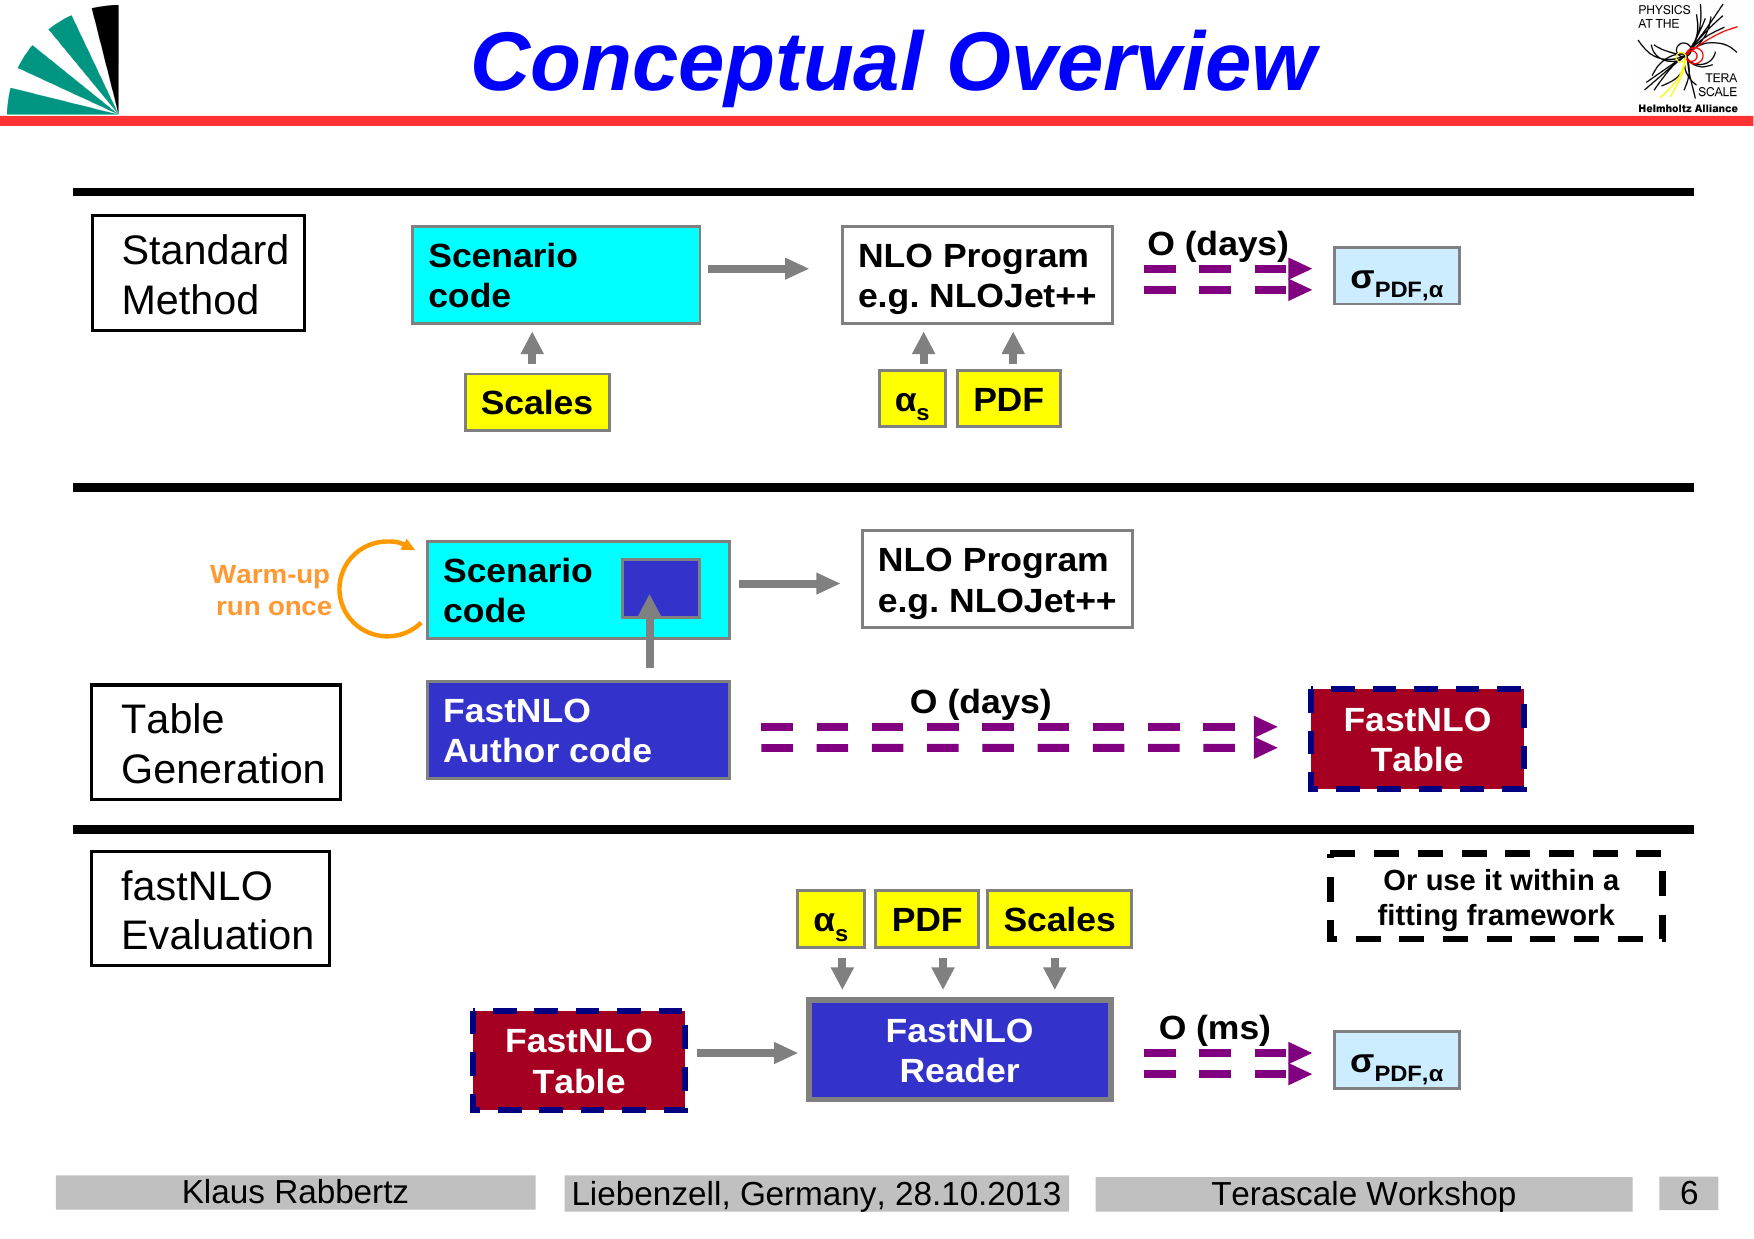

# Conceptual Overview
Standard
Method
Table
Generation
fastNLO
Evaluation
Or use it within a fitting framework